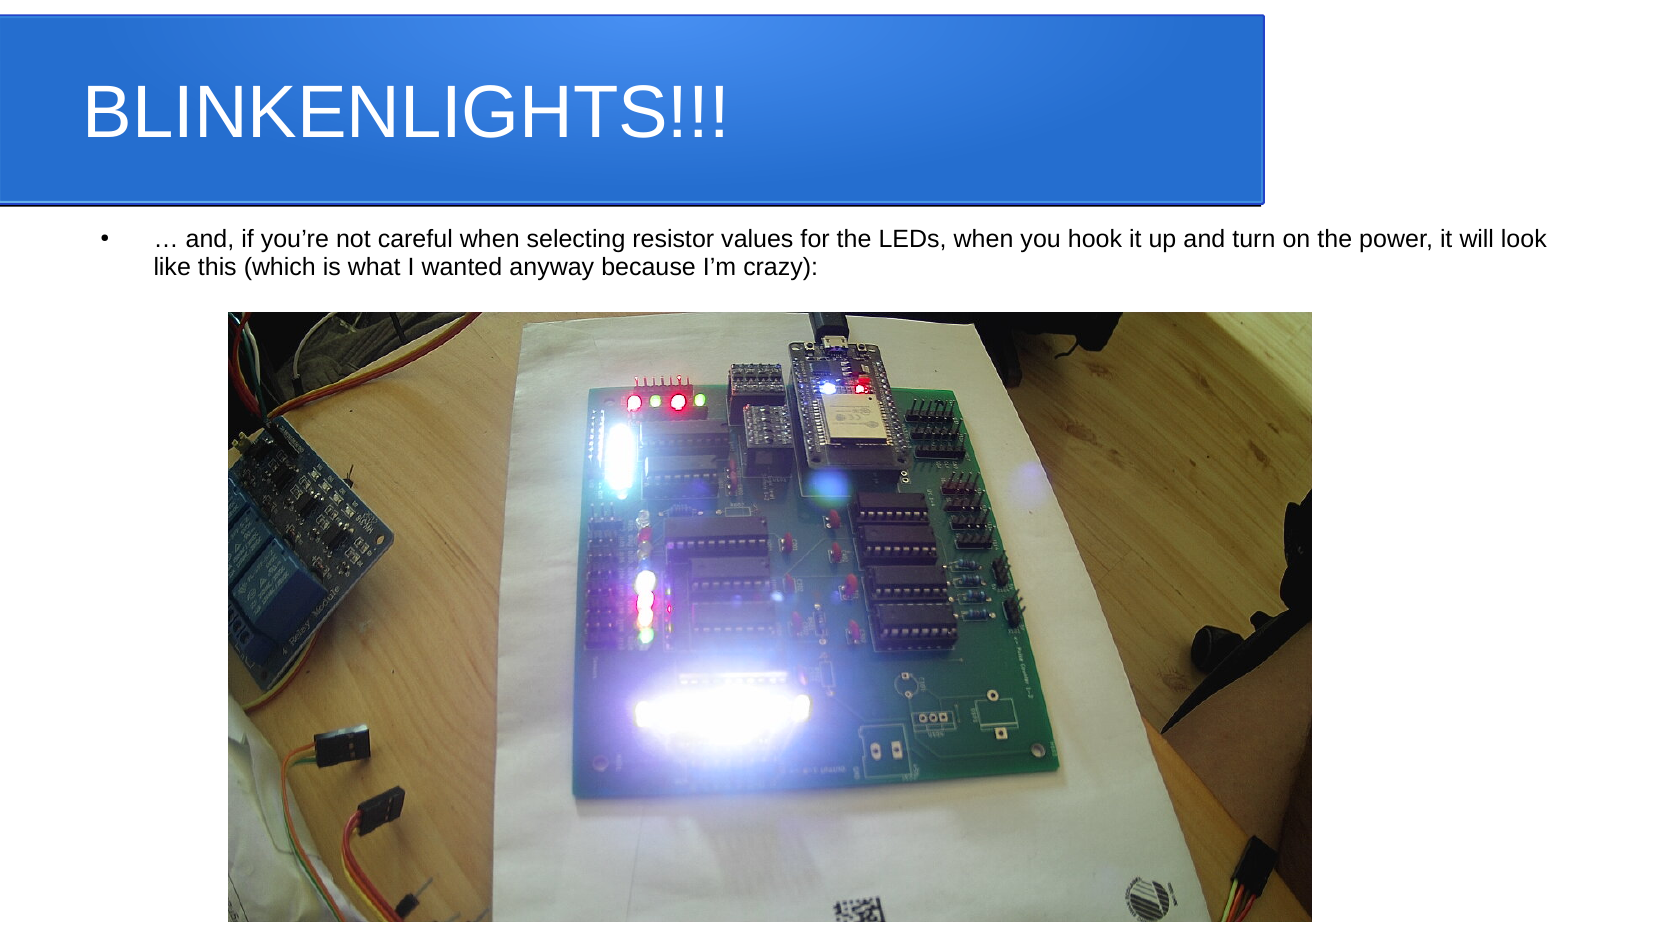

# BLINKENLIGHTS!!!
… and, if you’re not careful when selecting resistor values for the LEDs, when you hook it up and turn on the power, it will look like this (which is what I wanted anyway because I’m crazy):